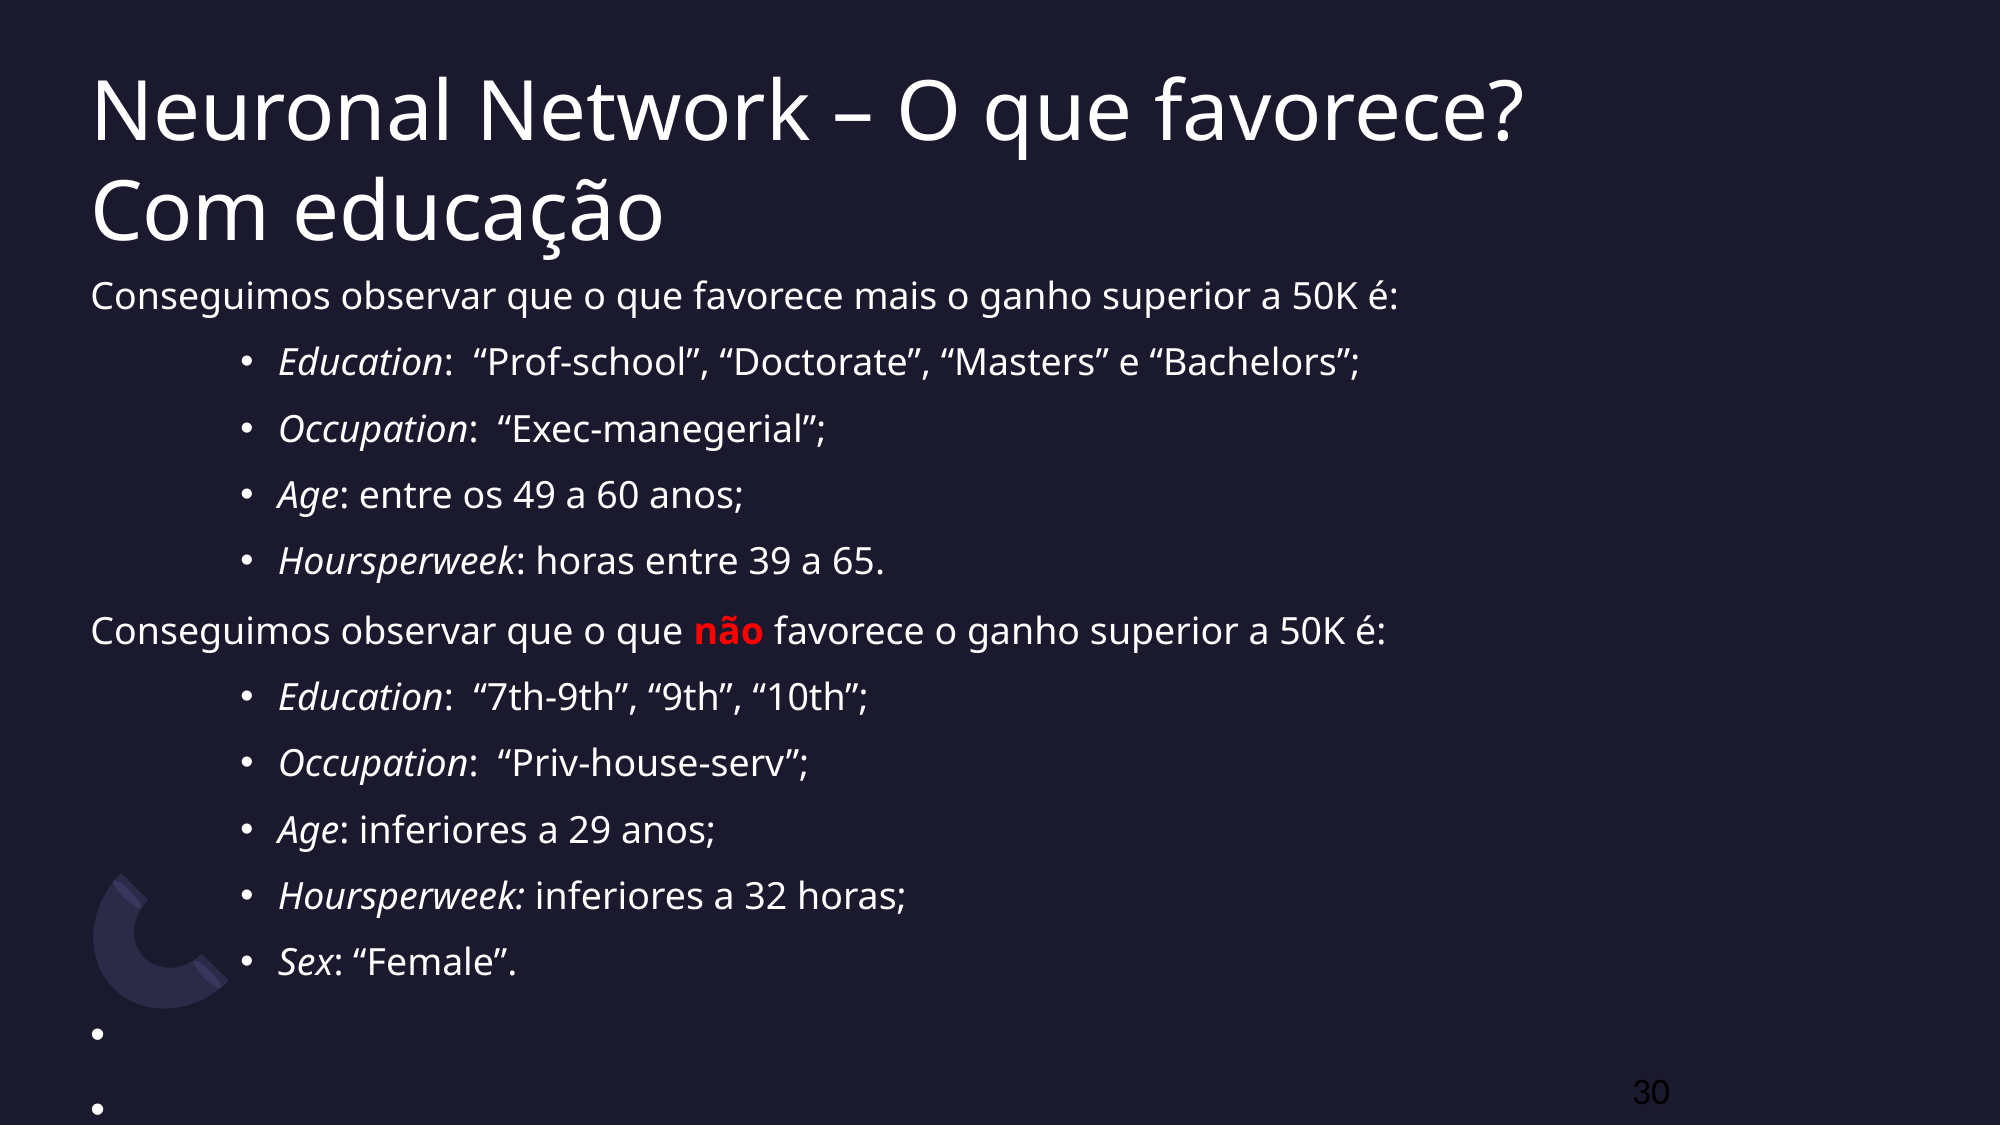

# Neuronal Network – O que favorece? Com educação
Conseguimos observar que o que favorece mais o ganho superior a 50K é:
Education: “Prof-school”, “Doctorate”, “Masters” e “Bachelors”;
Occupation: “Exec-manegerial”;
Age: entre os 49 a 60 anos;
Hoursperweek: horas entre 39 a 65.
Conseguimos observar que o que não favorece o ganho superior a 50K é:
Education: “7th-9th”, “9th”, “10th”;
Occupation: “Priv-house-serv”;
Age: inferiores a 29 anos;
Hoursperweek: inferiores a 32 horas;
Sex: “Female”.